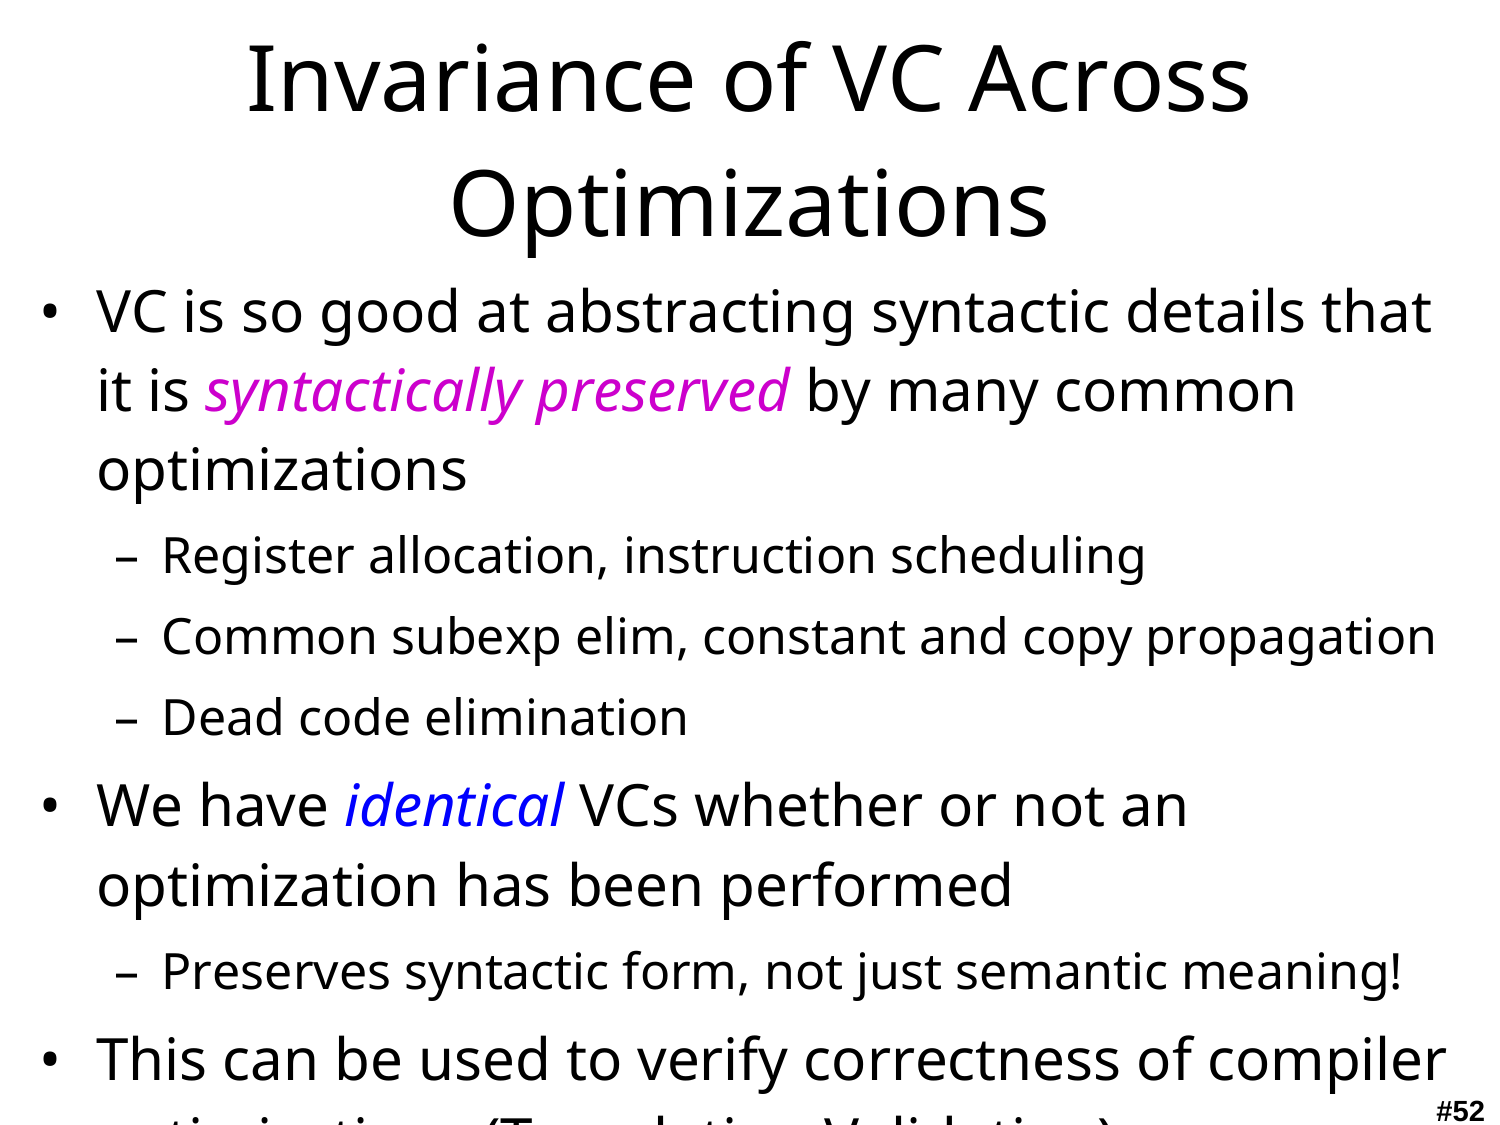

# Invariance of VC Across Optimizations
VC is so good at abstracting syntactic details that it is syntactically preserved by many common optimizations
Register allocation, instruction scheduling
Common subexp elim, constant and copy propagation
Dead code elimination
We have identical VCs whether or not an optimization has been performed
Preserves syntactic form, not just semantic meaning!
This can be used to verify correctness of compiler optimizations (Translation Validation)
52